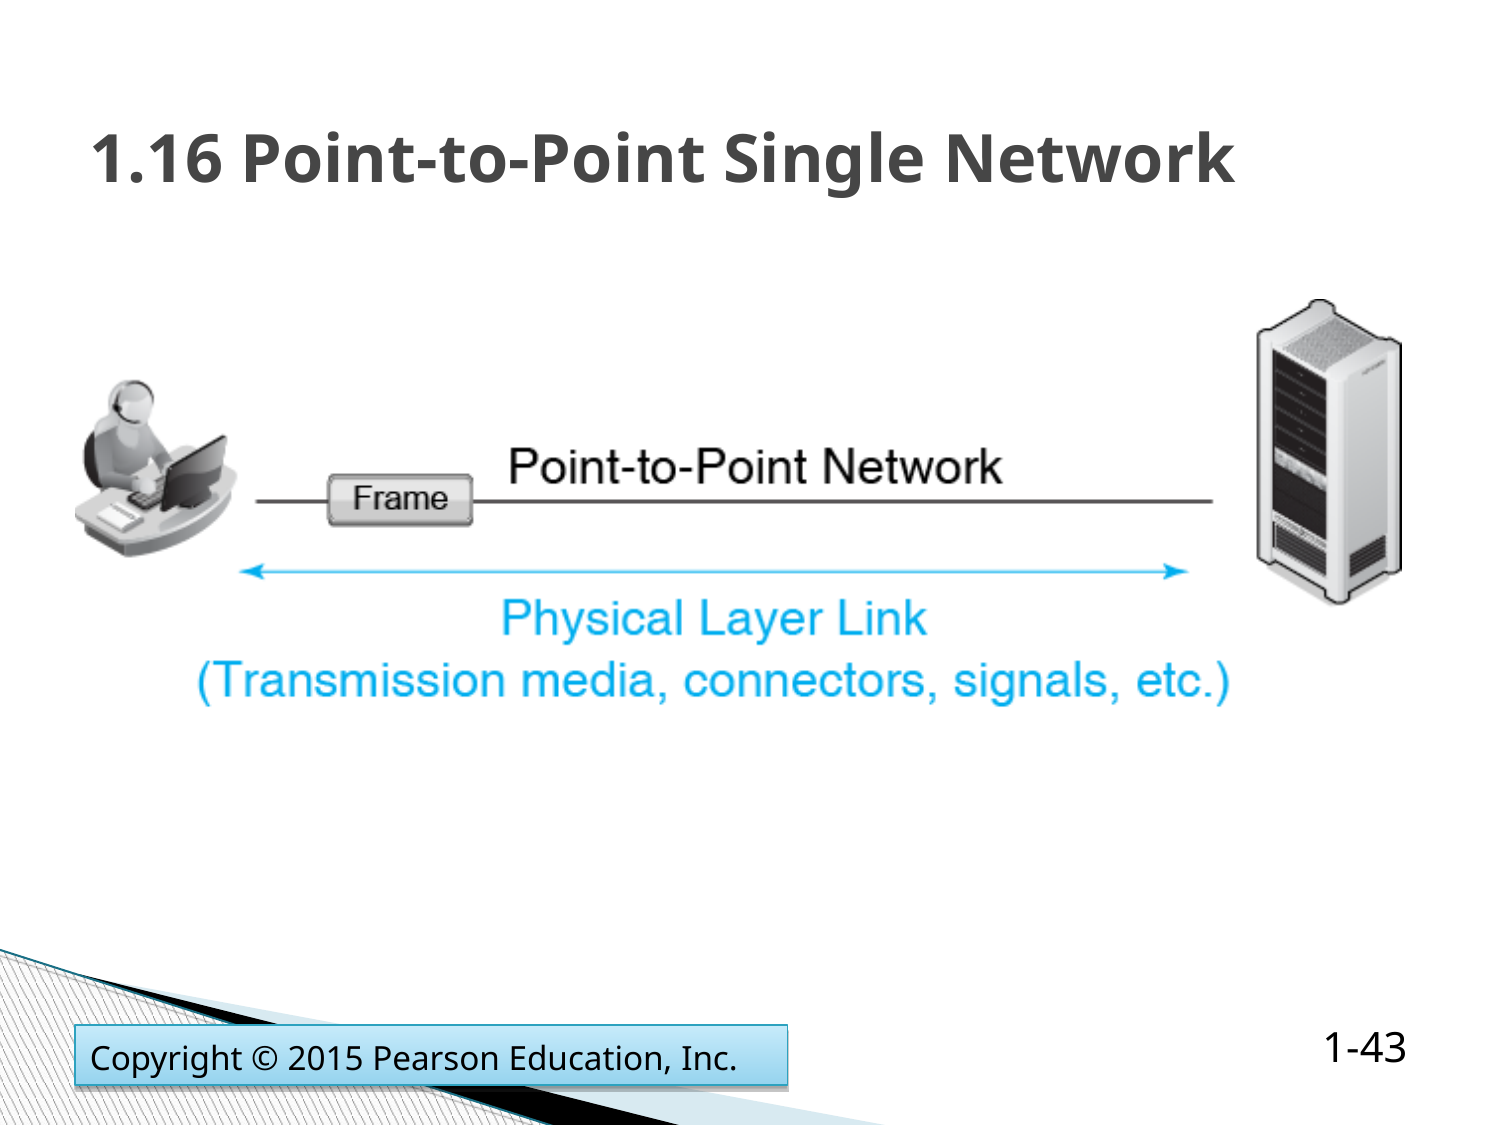

# 1.16 Point-to-Point Single Network
Copyright © 2015 Pearson Education, Inc.